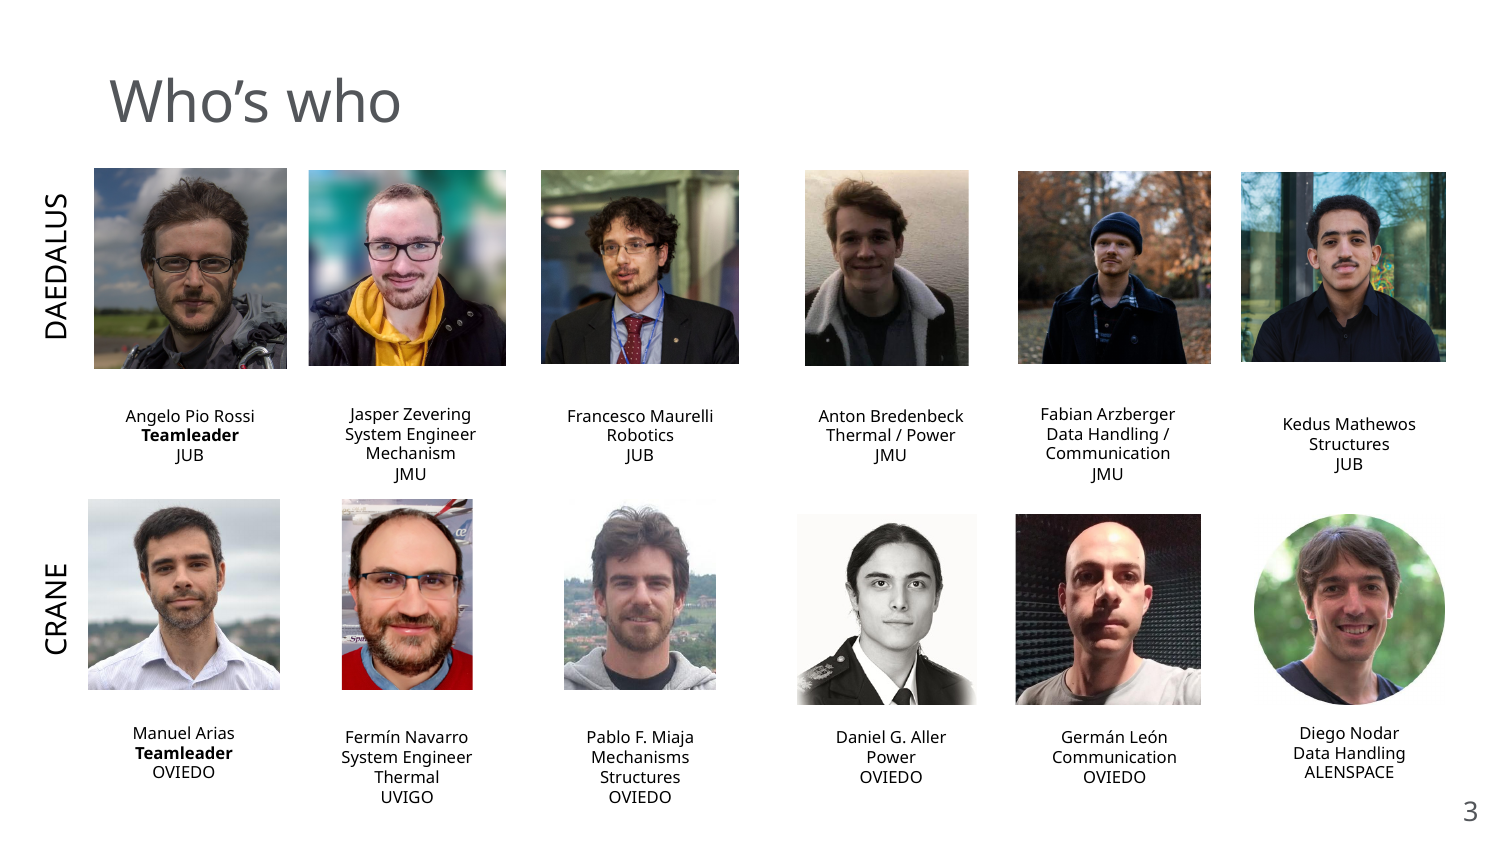

# Who’s who
DAEDALUS
Jasper Zevering
System Engineer
Mechanism
JMU
Fabian Arzberger
Data Handling / Communication
JMU
Angelo Pio Rossi
Teamleader
JUB
Francesco Maurelli
Robotics
JUB
Anton Bredenbeck
Thermal / Power
JMU
Kedus Mathewos
Structures
JUB
CRANE
Manuel Arias
Teamleader
OVIEDO
Diego Nodar
Data Handling
ALENSPACE
Fermín Navarro
System Engineer
Thermal
UVIGO
Pablo F. Miaja
Mechanisms
Structures
OVIEDO
Daniel G. Aller
Power
OVIEDO
Germán León
Communication
OVIEDO